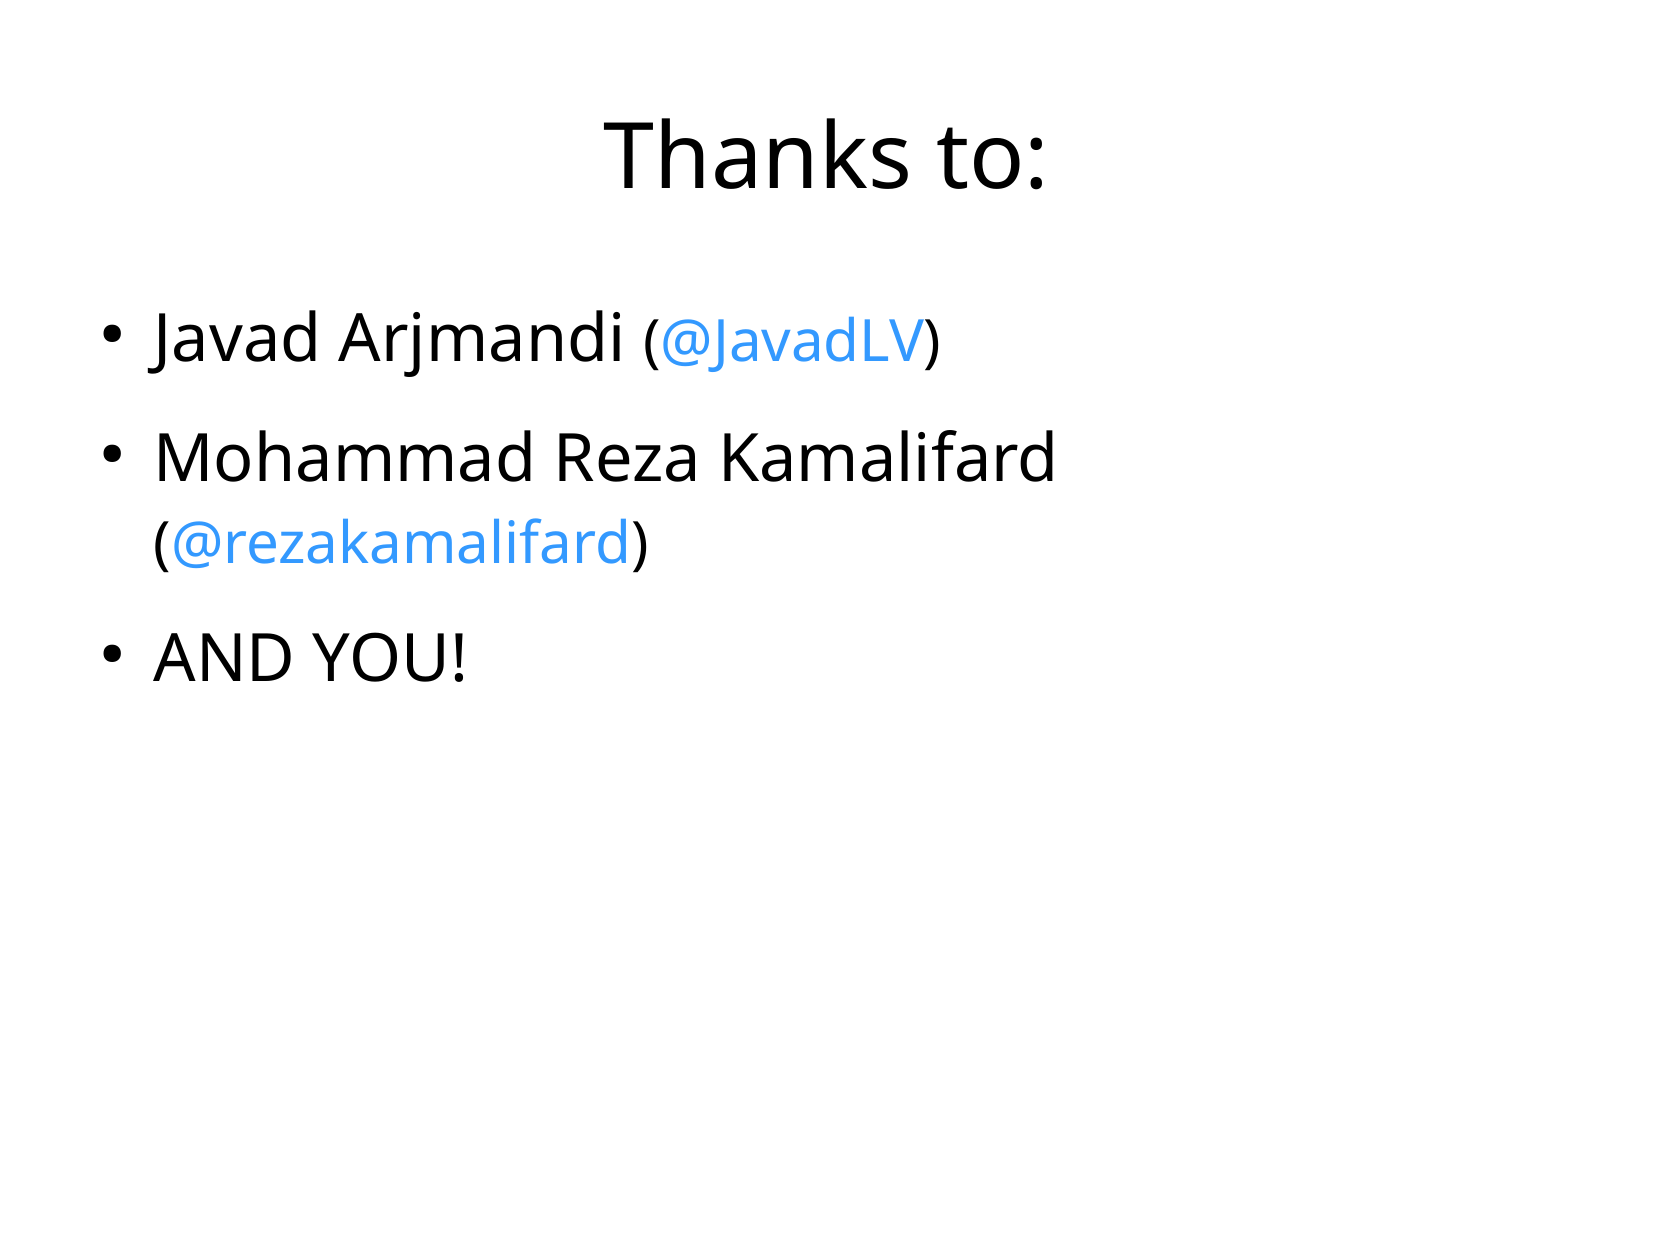

# Thanks to:
Javad Arjmandi (@JavadLV)
Mohammad Reza Kamalifard (@rezakamalifard)
AND YOU!